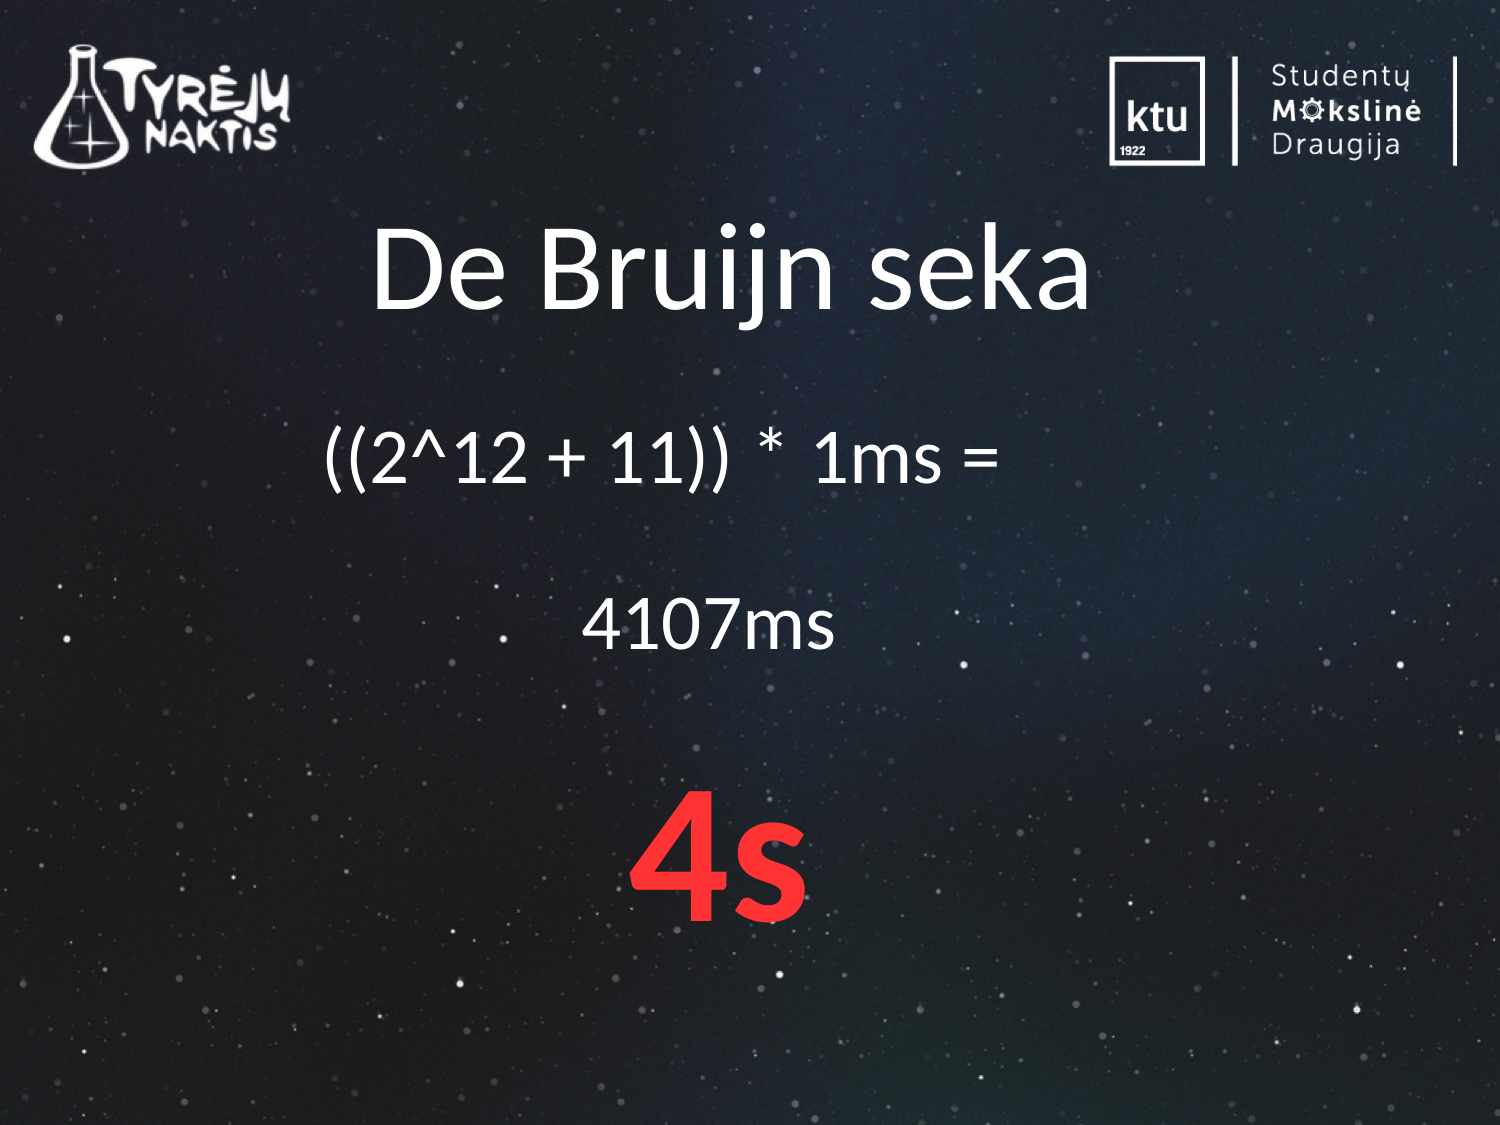

De Bruijn seka
#
((2^12 + 11)) * 1ms =
4107ms
4s